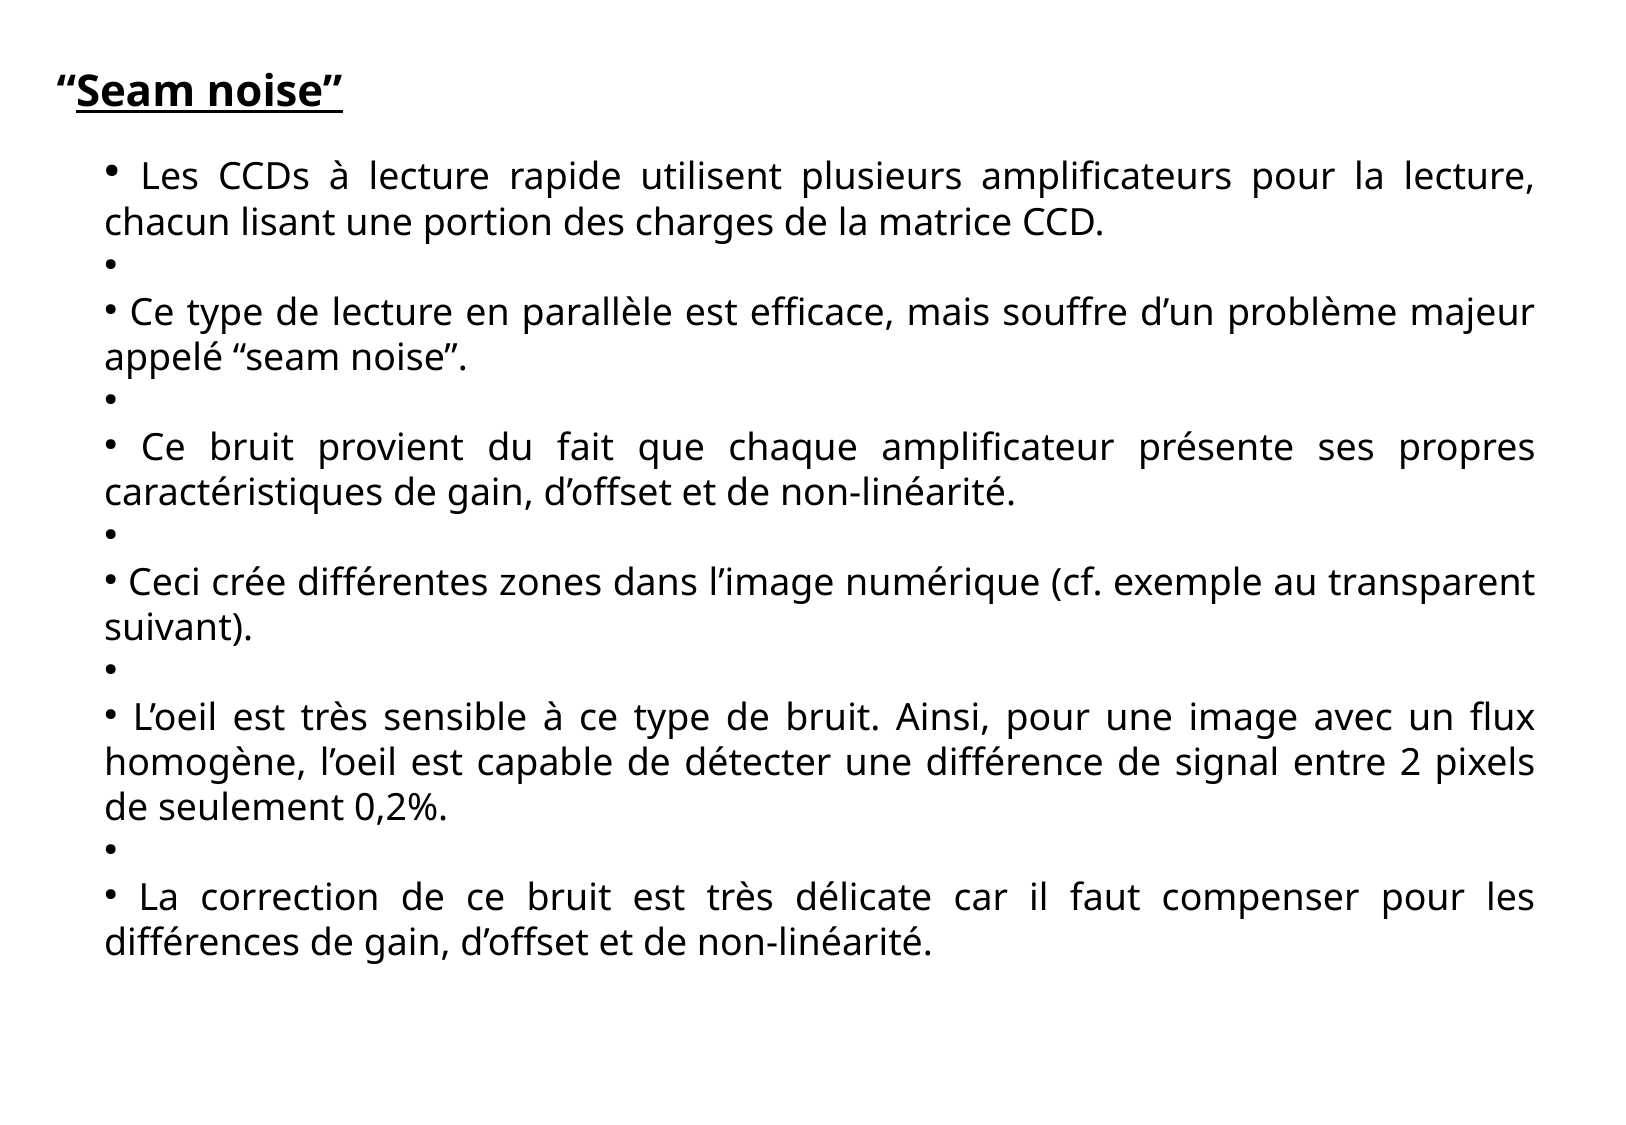

“Seam noise”
 Les CCDs à lecture rapide utilisent plusieurs amplificateurs pour la lecture, chacun lisant une portion des charges de la matrice CCD.
 Ce type de lecture en parallèle est efficace, mais souffre d’un problème majeur appelé “seam noise”.
 Ce bruit provient du fait que chaque amplificateur présente ses propres caractéristiques de gain, d’offset et de non-linéarité.
 Ceci crée différentes zones dans l’image numérique (cf. exemple au transparent suivant).
 L’oeil est très sensible à ce type de bruit. Ainsi, pour une image avec un flux homogène, l’oeil est capable de détecter une différence de signal entre 2 pixels de seulement 0,2%.
 La correction de ce bruit est très délicate car il faut compenser pour les différences de gain, d’offset et de non-linéarité.